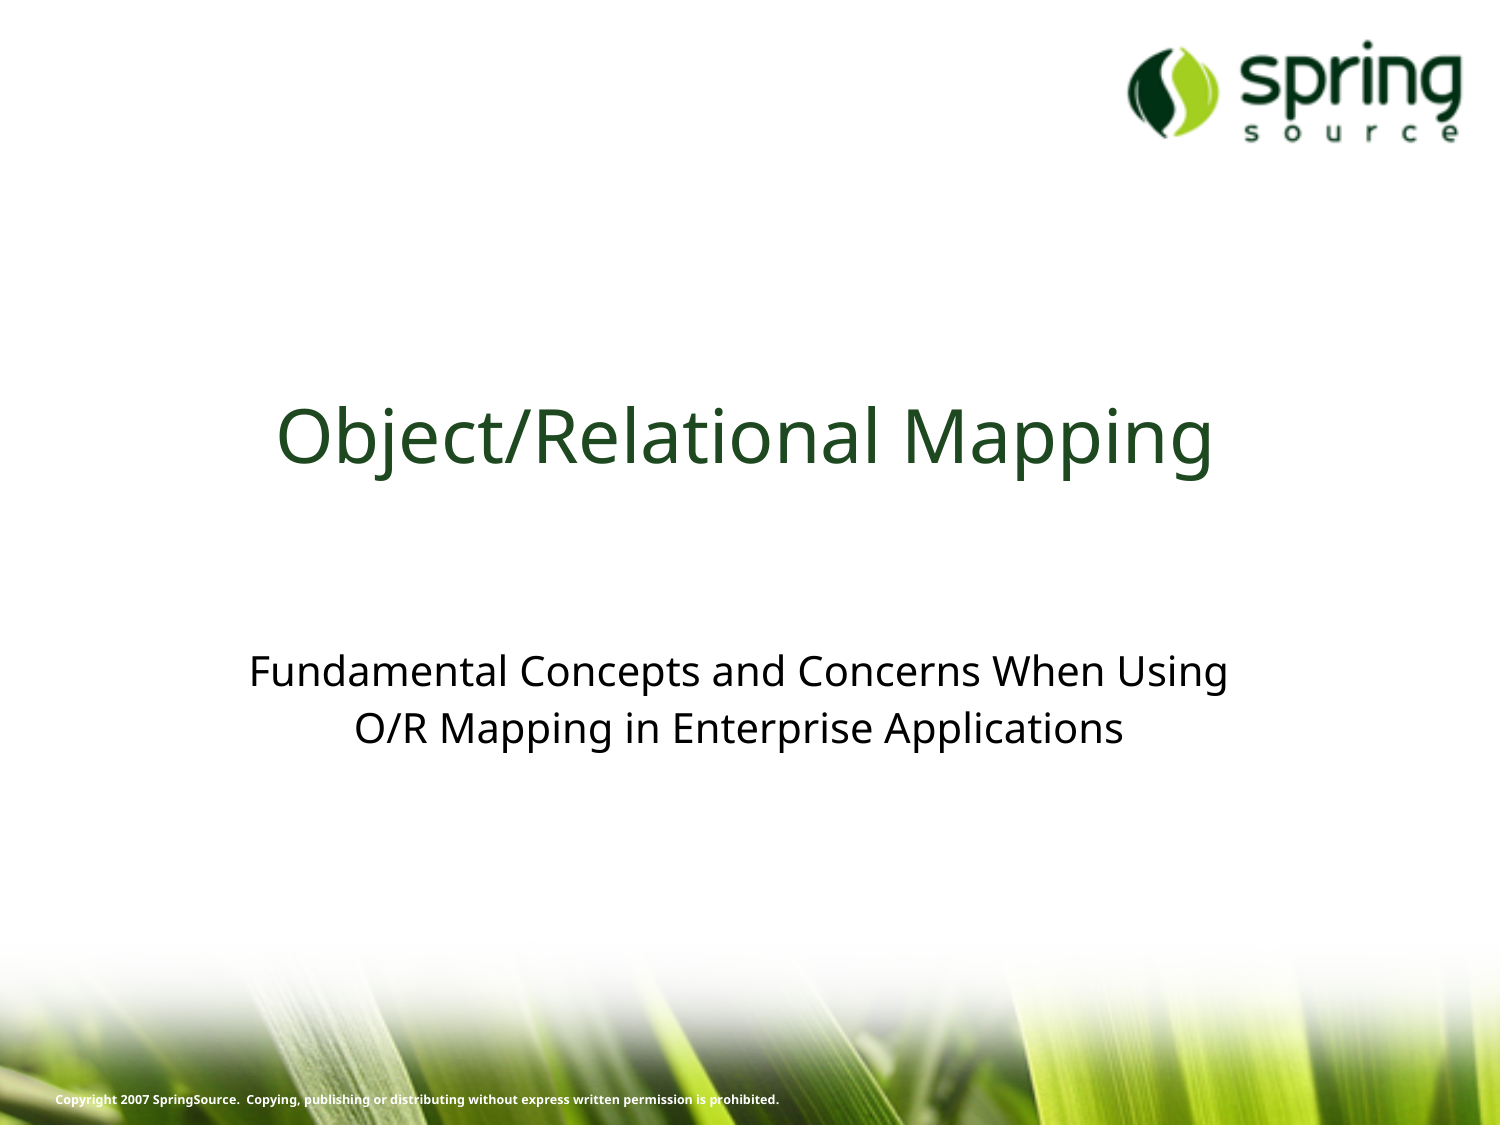

# Object/Relational Mapping
Fundamental Concepts and Concerns When Using O/R Mapping in Enterprise Applications